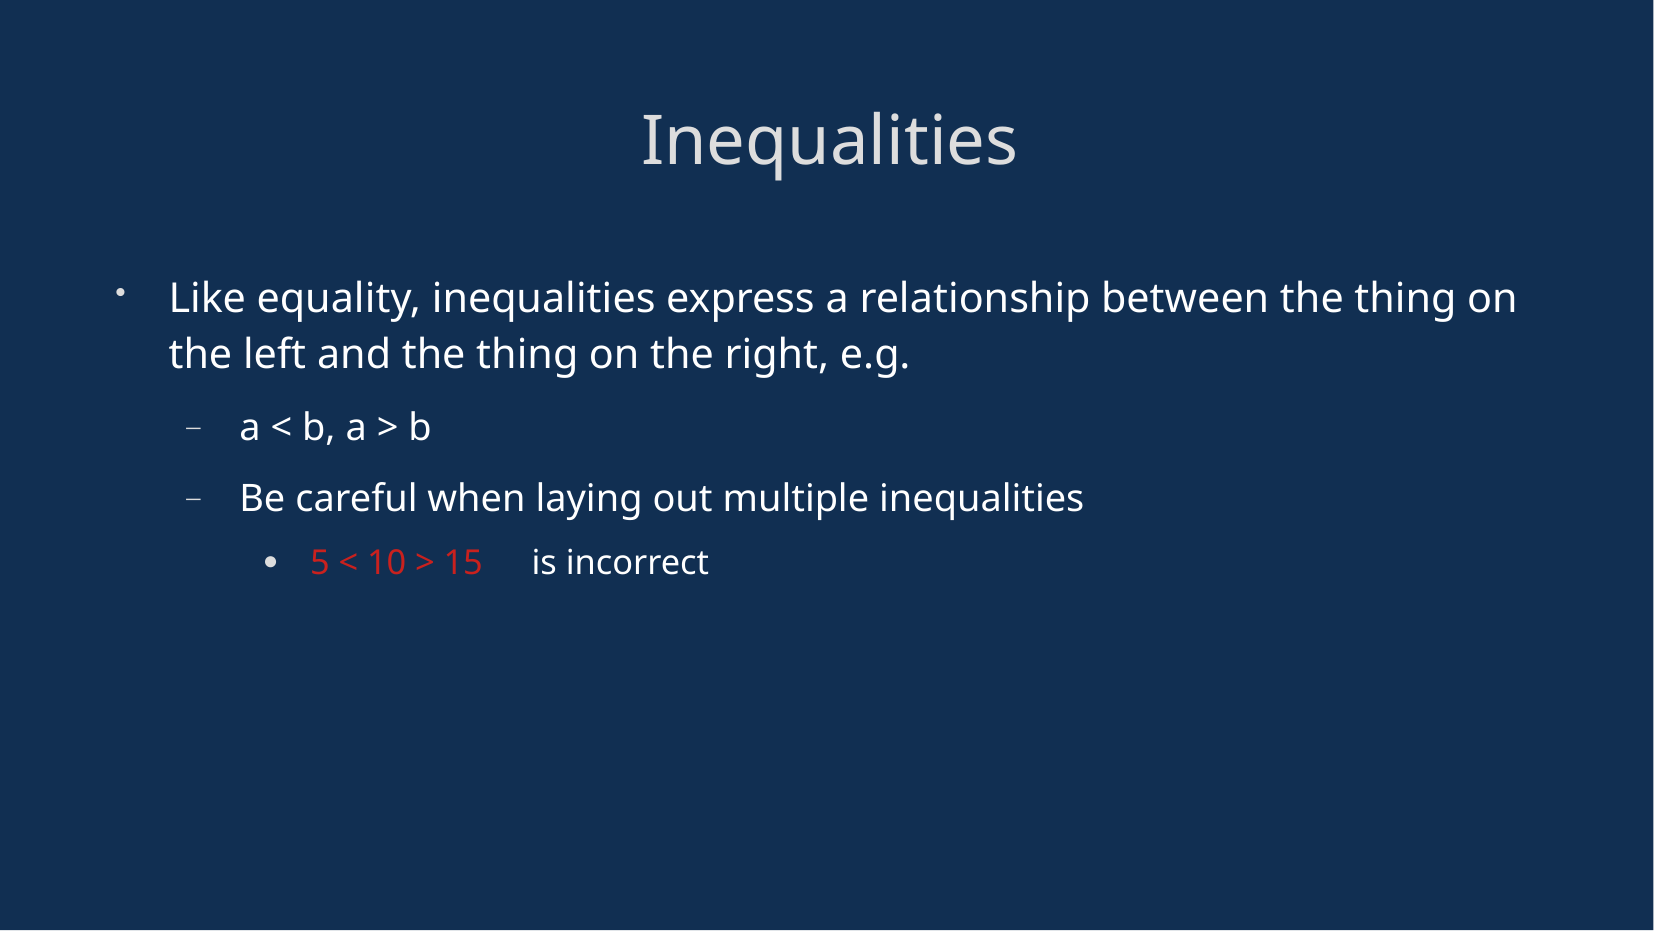

# Inequalities
Like equality, inequalities express a relationship between the thing on the left and the thing on the right, e.g.
a < b, a > b
Be careful when laying out multiple inequalities
5 < 10 > 15	is incorrect